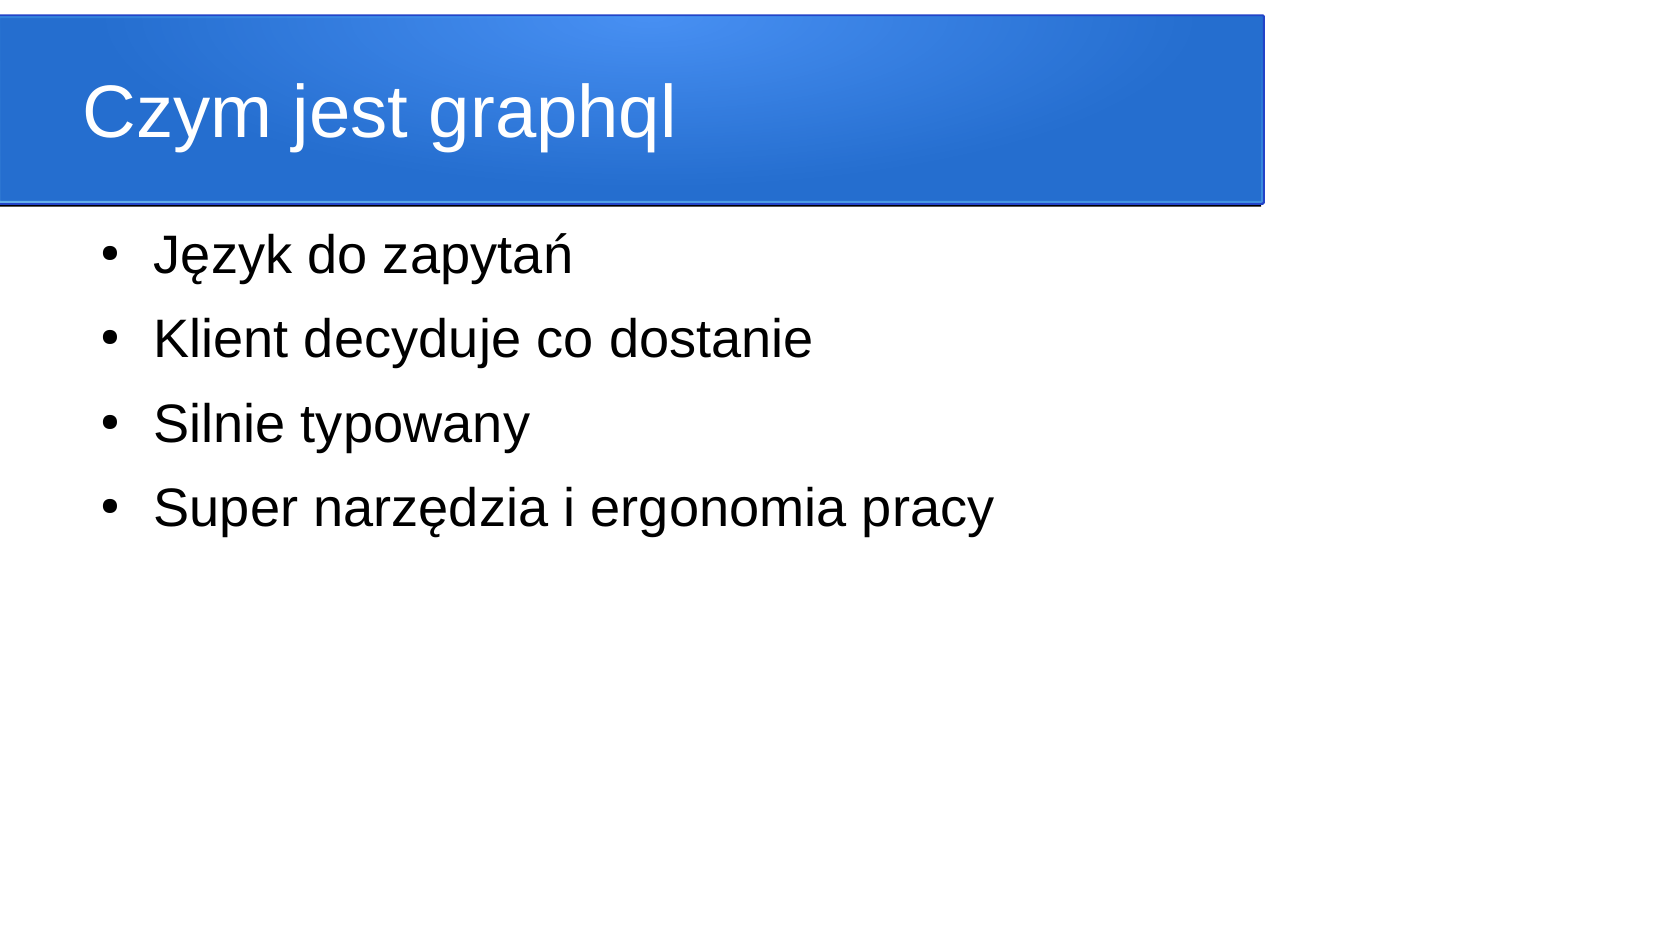

# Czym jest graphql
Język do zapytań
Klient decyduje co dostanie
Silnie typowany
Super narzędzia i ergonomia pracy